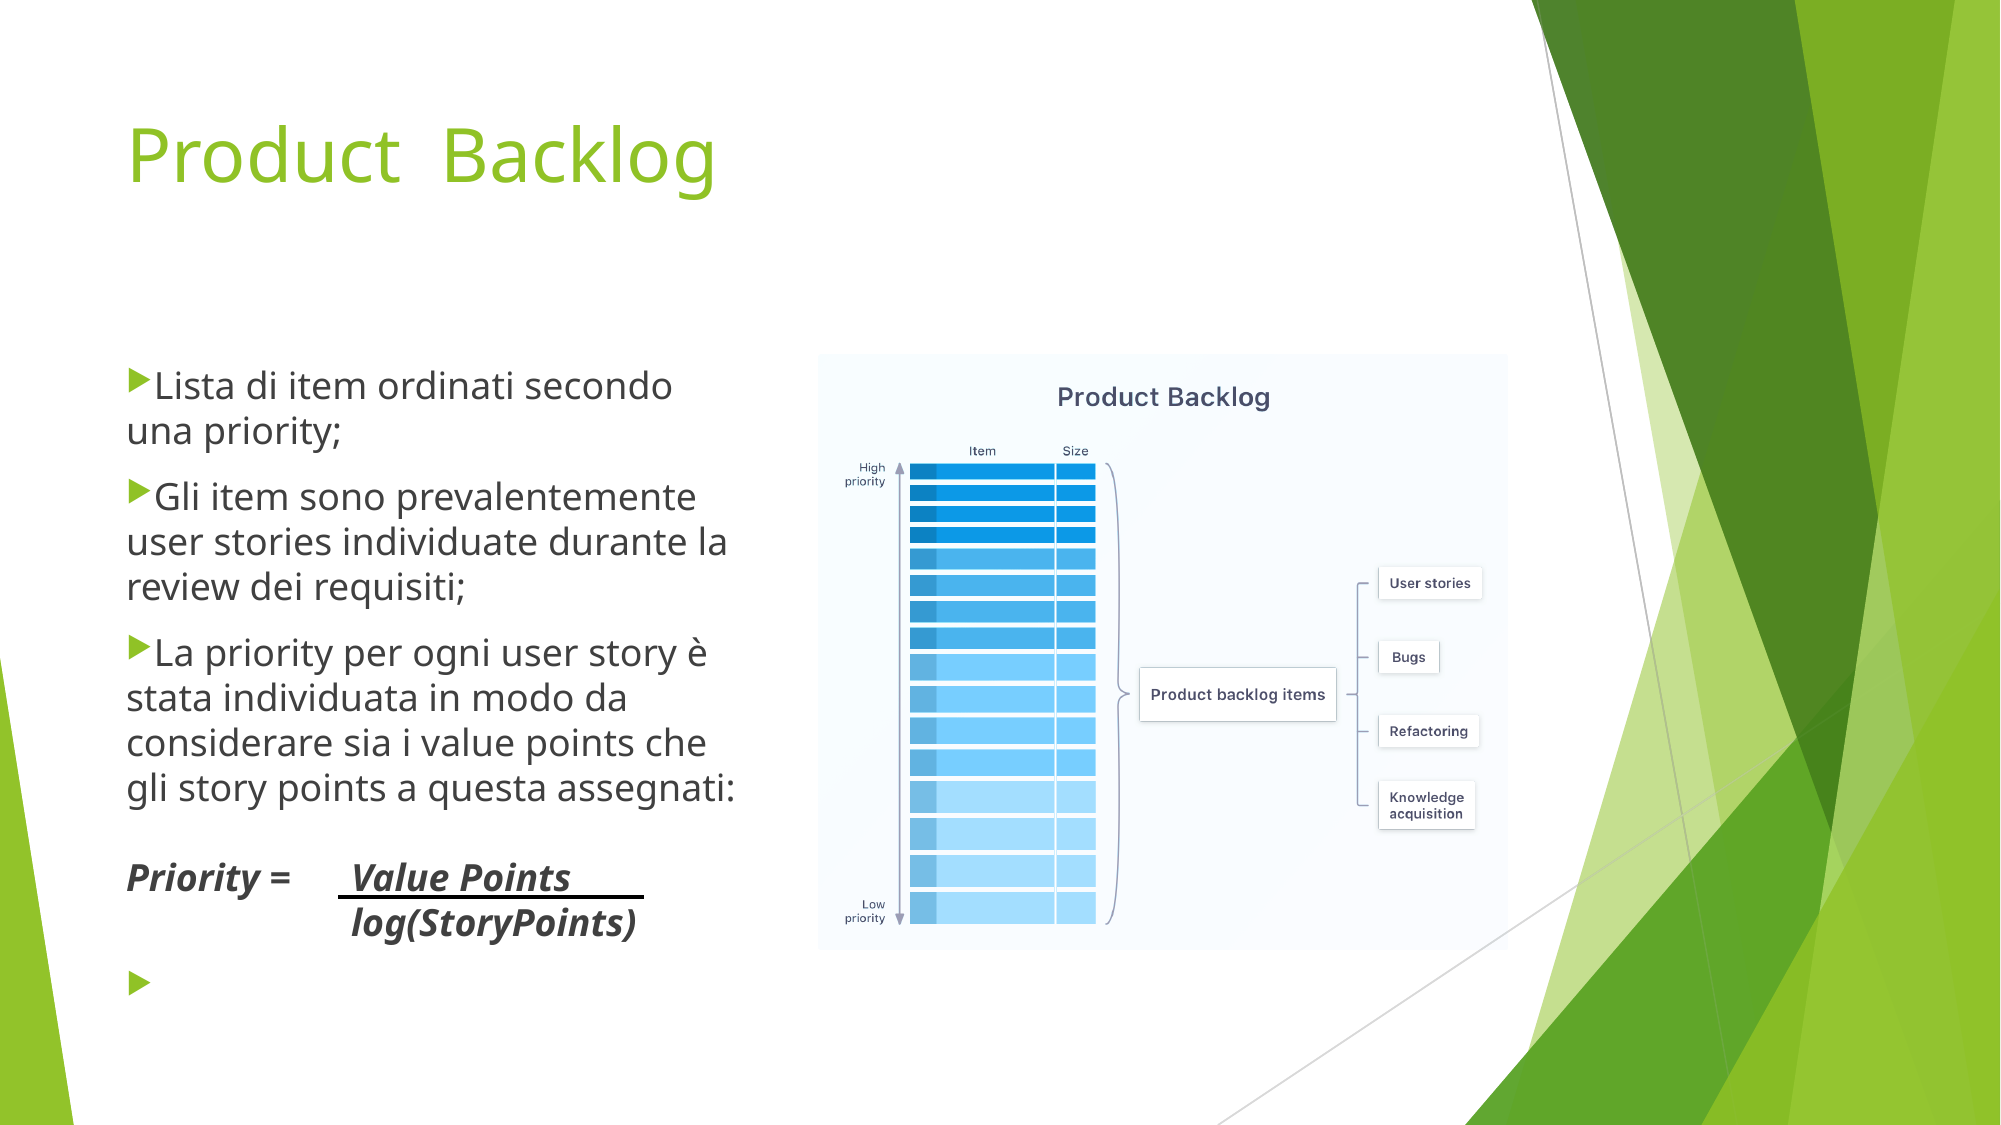

Product Backlog
Lista di item ordinati secondo una priority;
Gli item sono prevalentemente user stories individuate durante la review dei requisiti;
La priority per ogni user story è stata individuata in modo da considerare sia i value points che gli story points a questa assegnati:
Priority = 	Value Points 					log(StoryPoints)